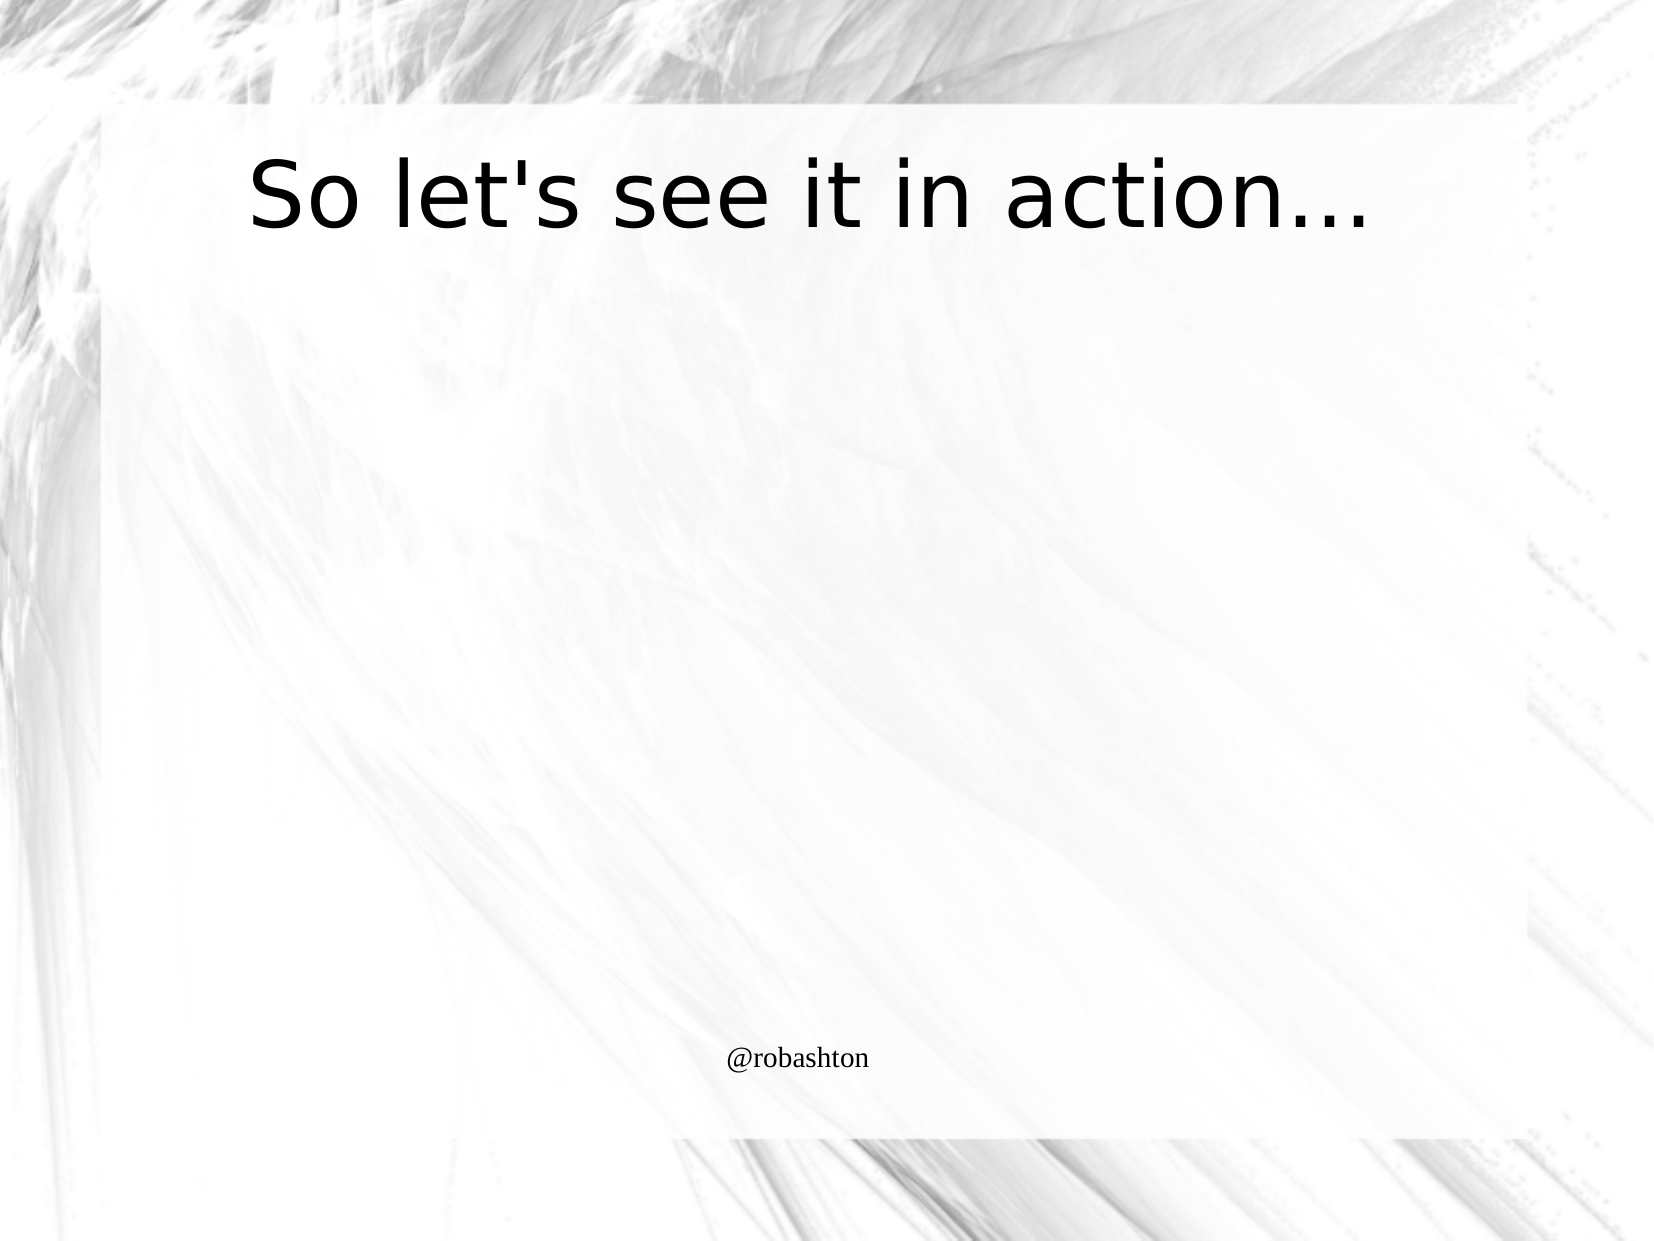

# So let's see it in action...
@robashton